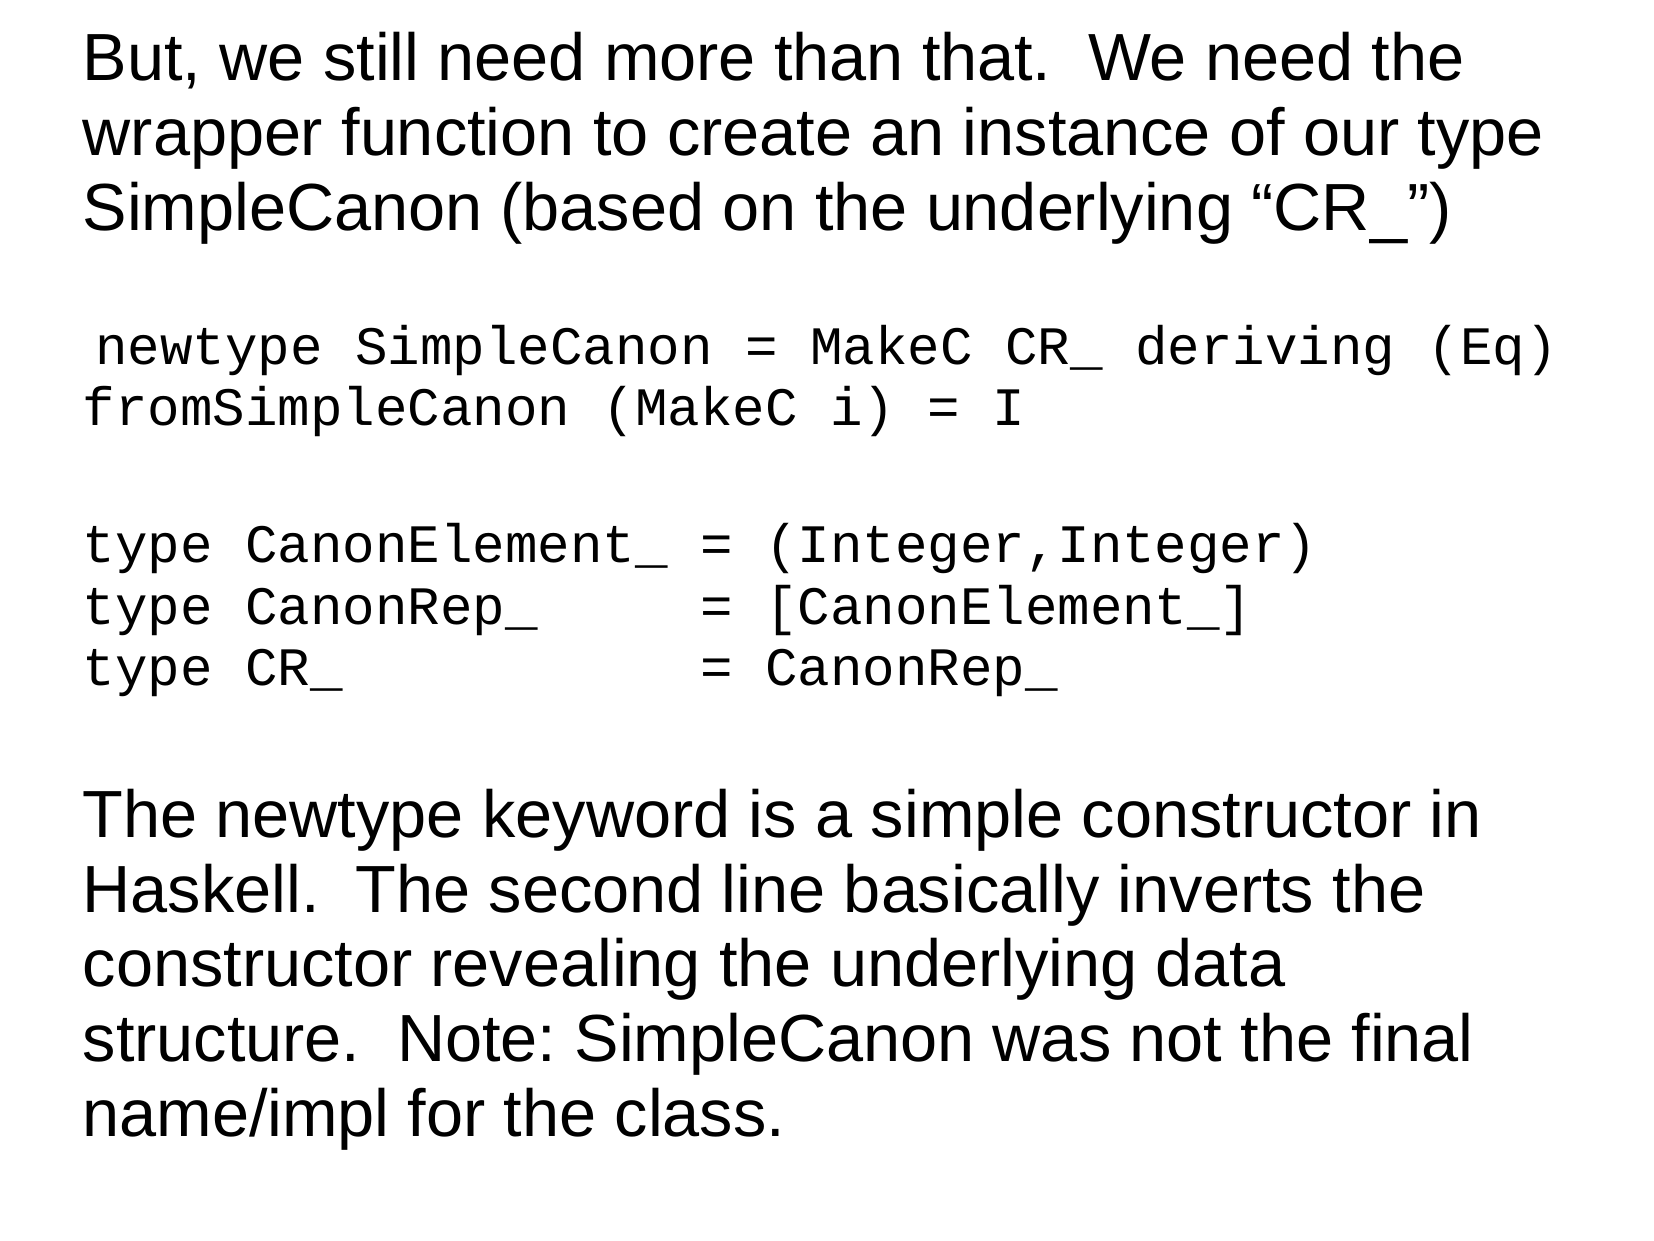

# But, we still need more than that. We need the wrapper function to create an instance of our type SimpleCanon (based on the underlying “CR_”)
newtype SimpleCanon = MakeC CR_ deriving (Eq)
fromSimpleCanon (MakeC i) = I
type CanonElement_ = (Integer,Integer)
type CanonRep_ = [CanonElement_]
type CR_ = CanonRep_
The newtype keyword is a simple constructor in Haskell. The second line basically inverts the constructor revealing the underlying data structure. Note: SimpleCanon was not the final name/impl for the class.